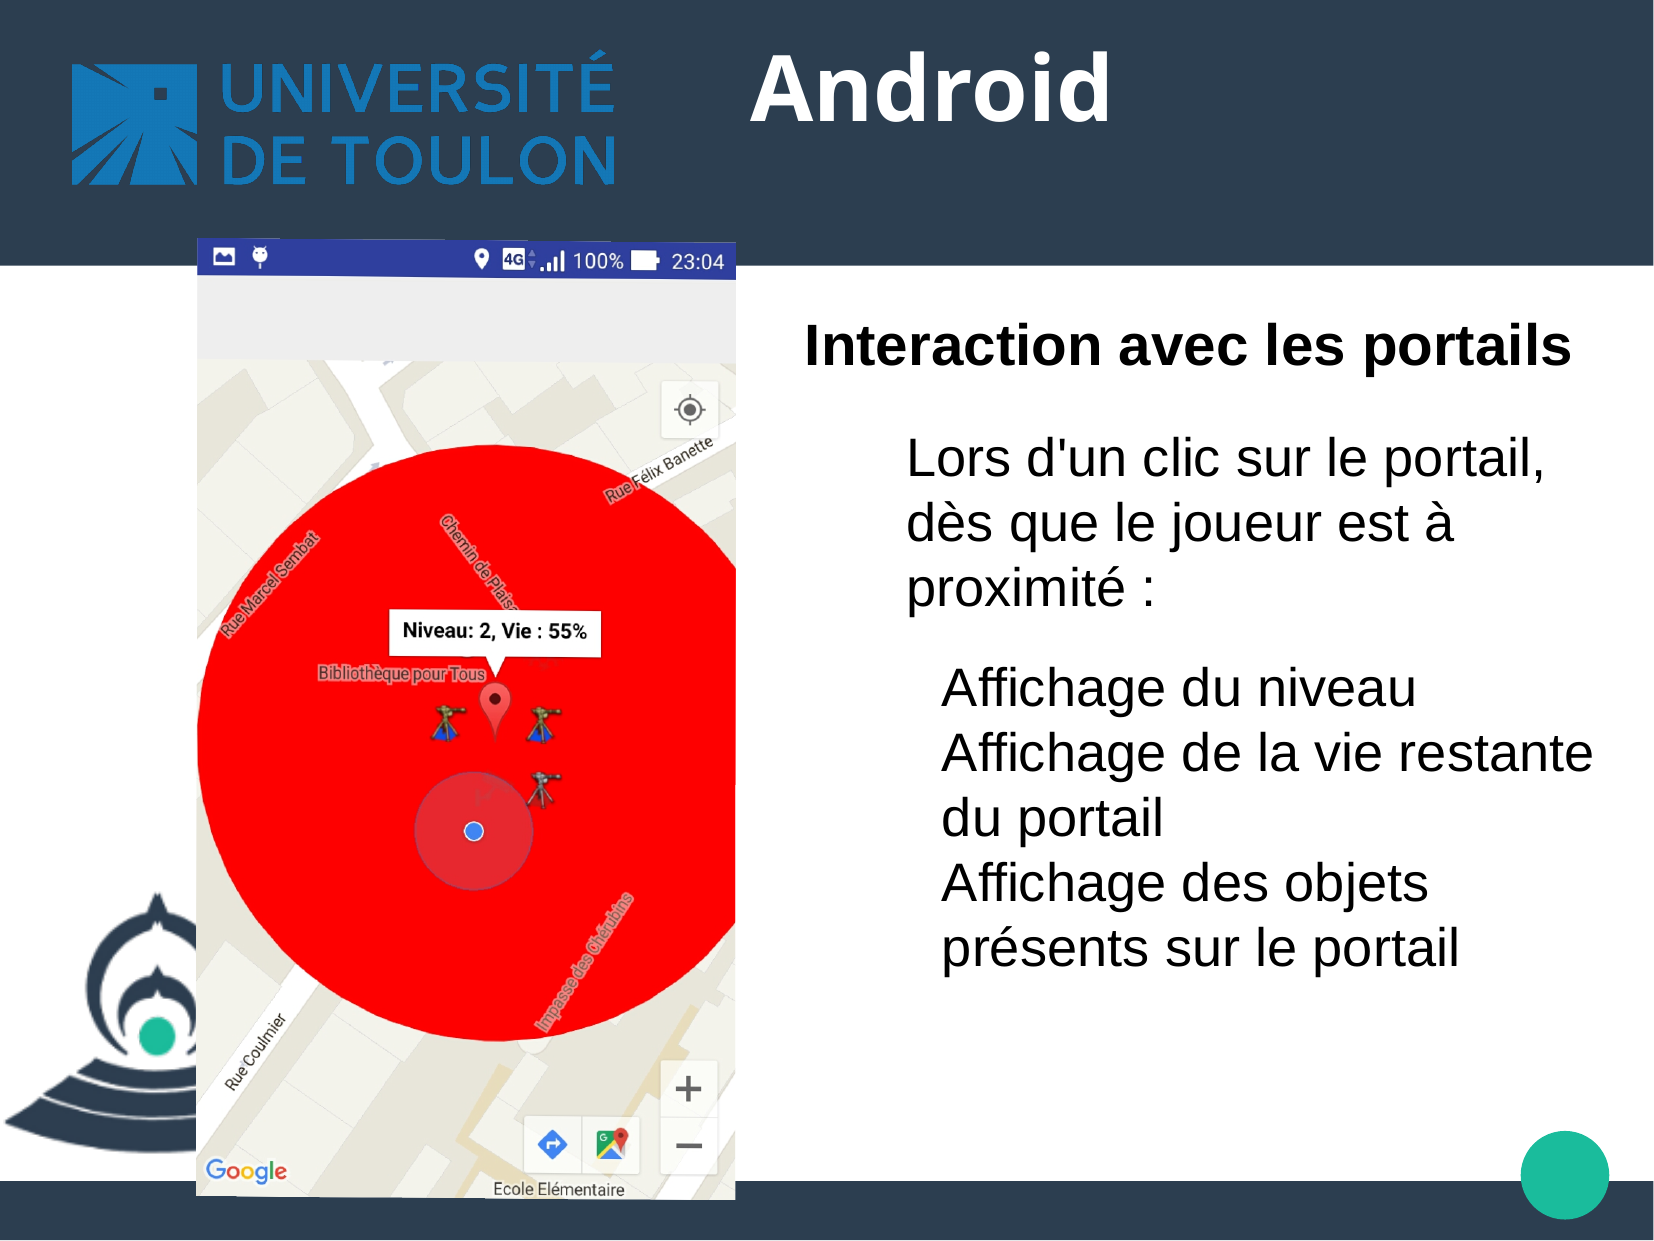

Android
Interaction avec les portails
Lors d'un clic sur le portail, dès que le joueur est à proximité :
Affichage du niveau
Affichage de la vie restante du portail
Affichage des objets présents sur le portail